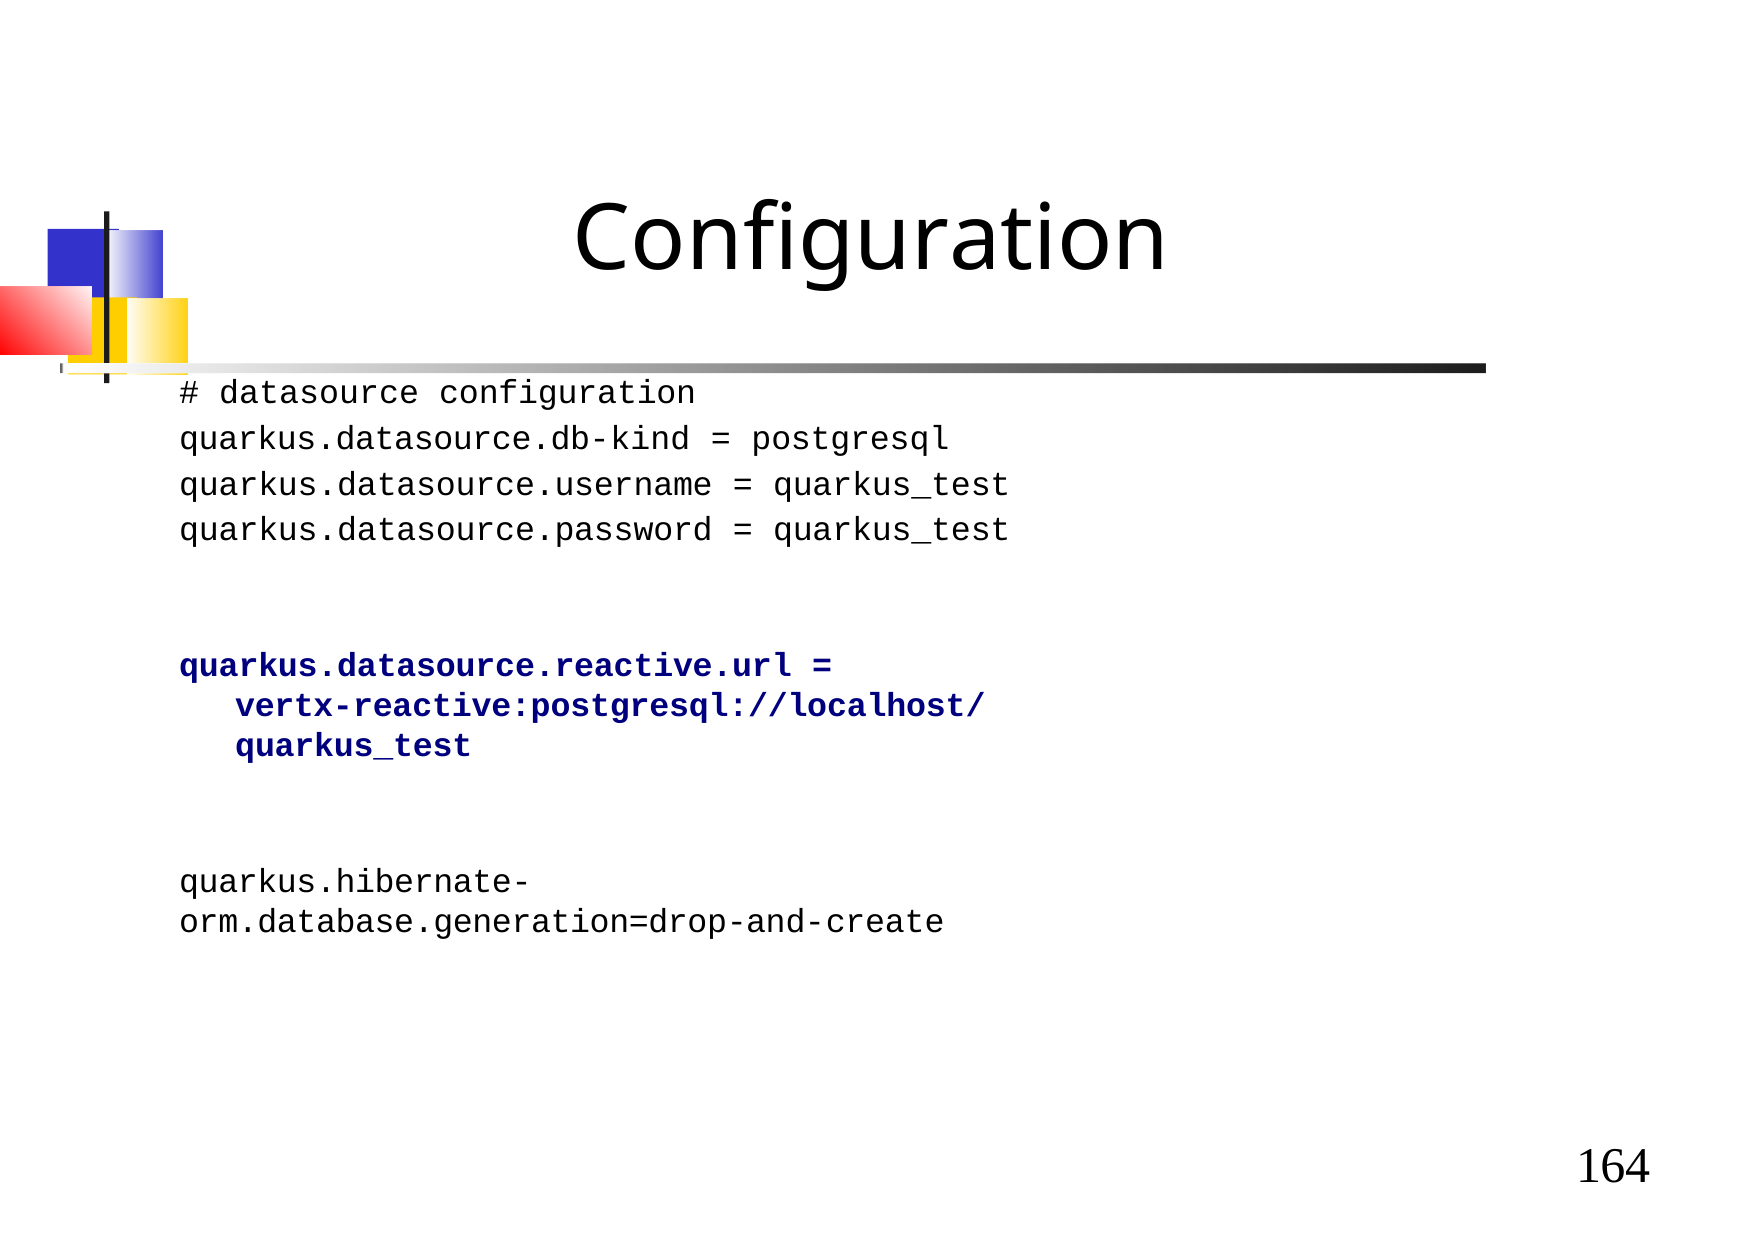

# Configuration
# datasource configuration quarkus.datasource.db-kind = postgresql quarkus.datasource.username = quarkus_test quarkus.datasource.password = quarkus_test
quarkus.datasource.reactive.url =
vertx-reactive:postgresql://localhost/quarkus_test
quarkus.hibernate-orm.database.generation=drop-and-create
164